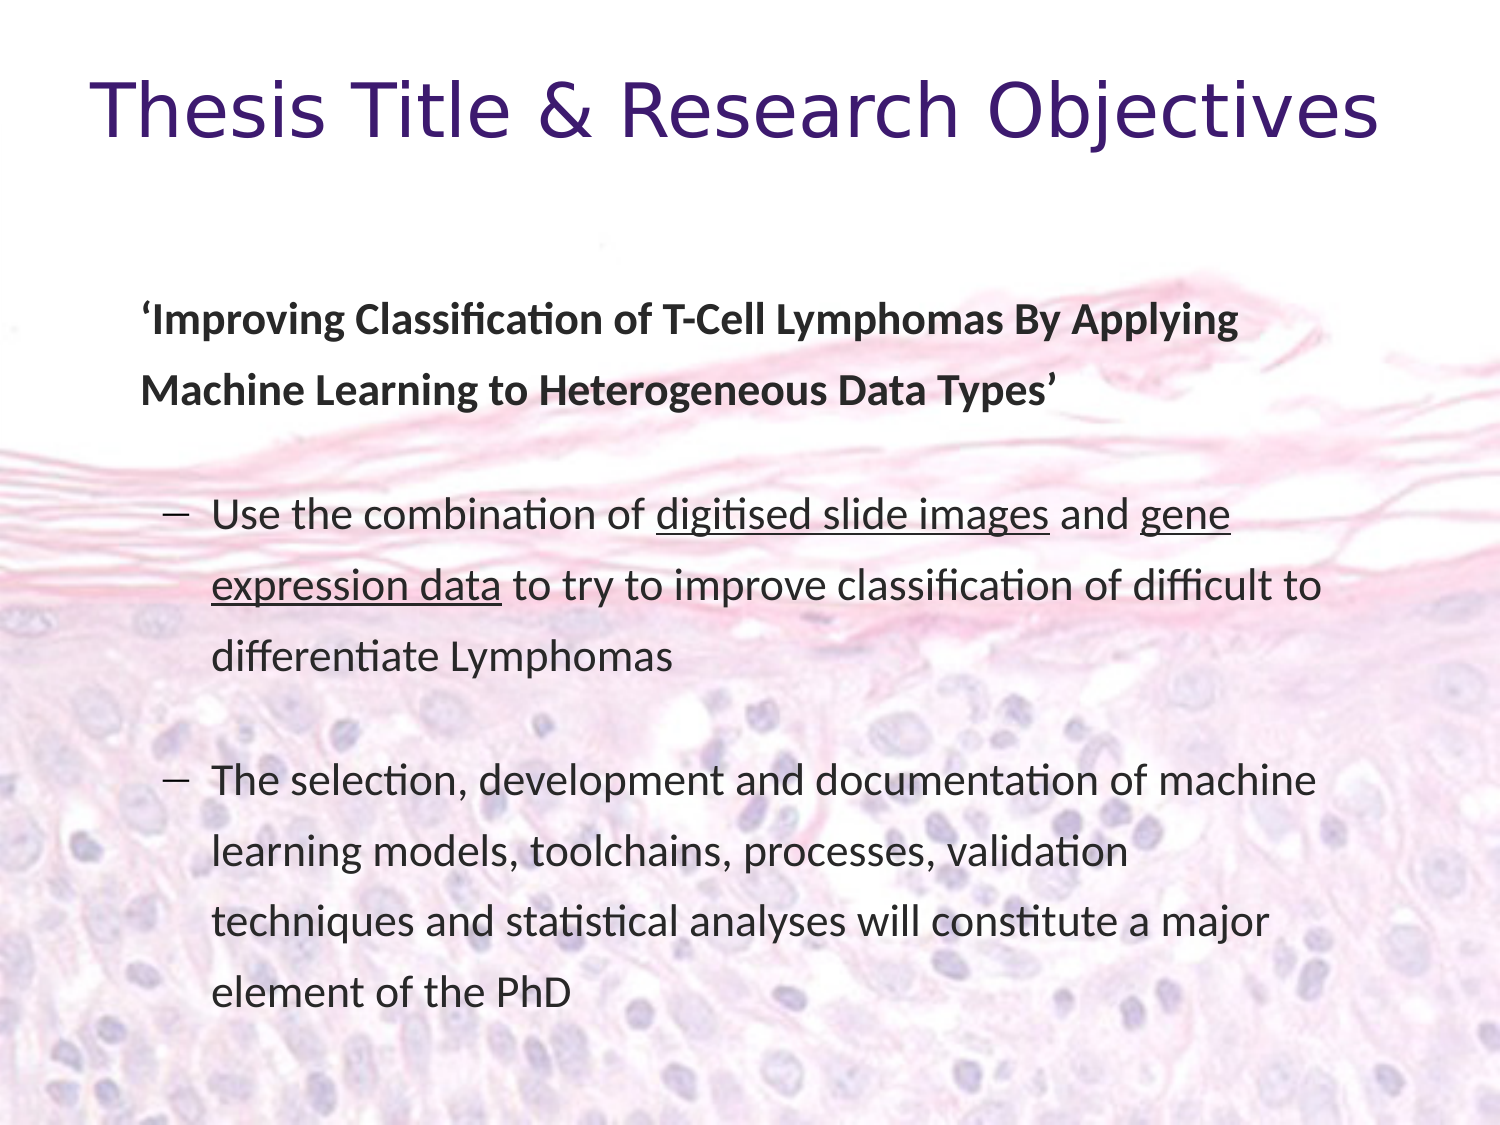

# Thesis Title & Research Objectives
‘Improving Classification of T-Cell Lymphomas By Applying Machine Learning to Heterogeneous Data Types’
Use the combination of digitised slide images and gene expression data to try to improve classification of difficult to differentiate Lymphomas
The selection, development and documentation of machine learning models, toolchains, processes, validation techniques and statistical analyses will constitute a major element of the PhD